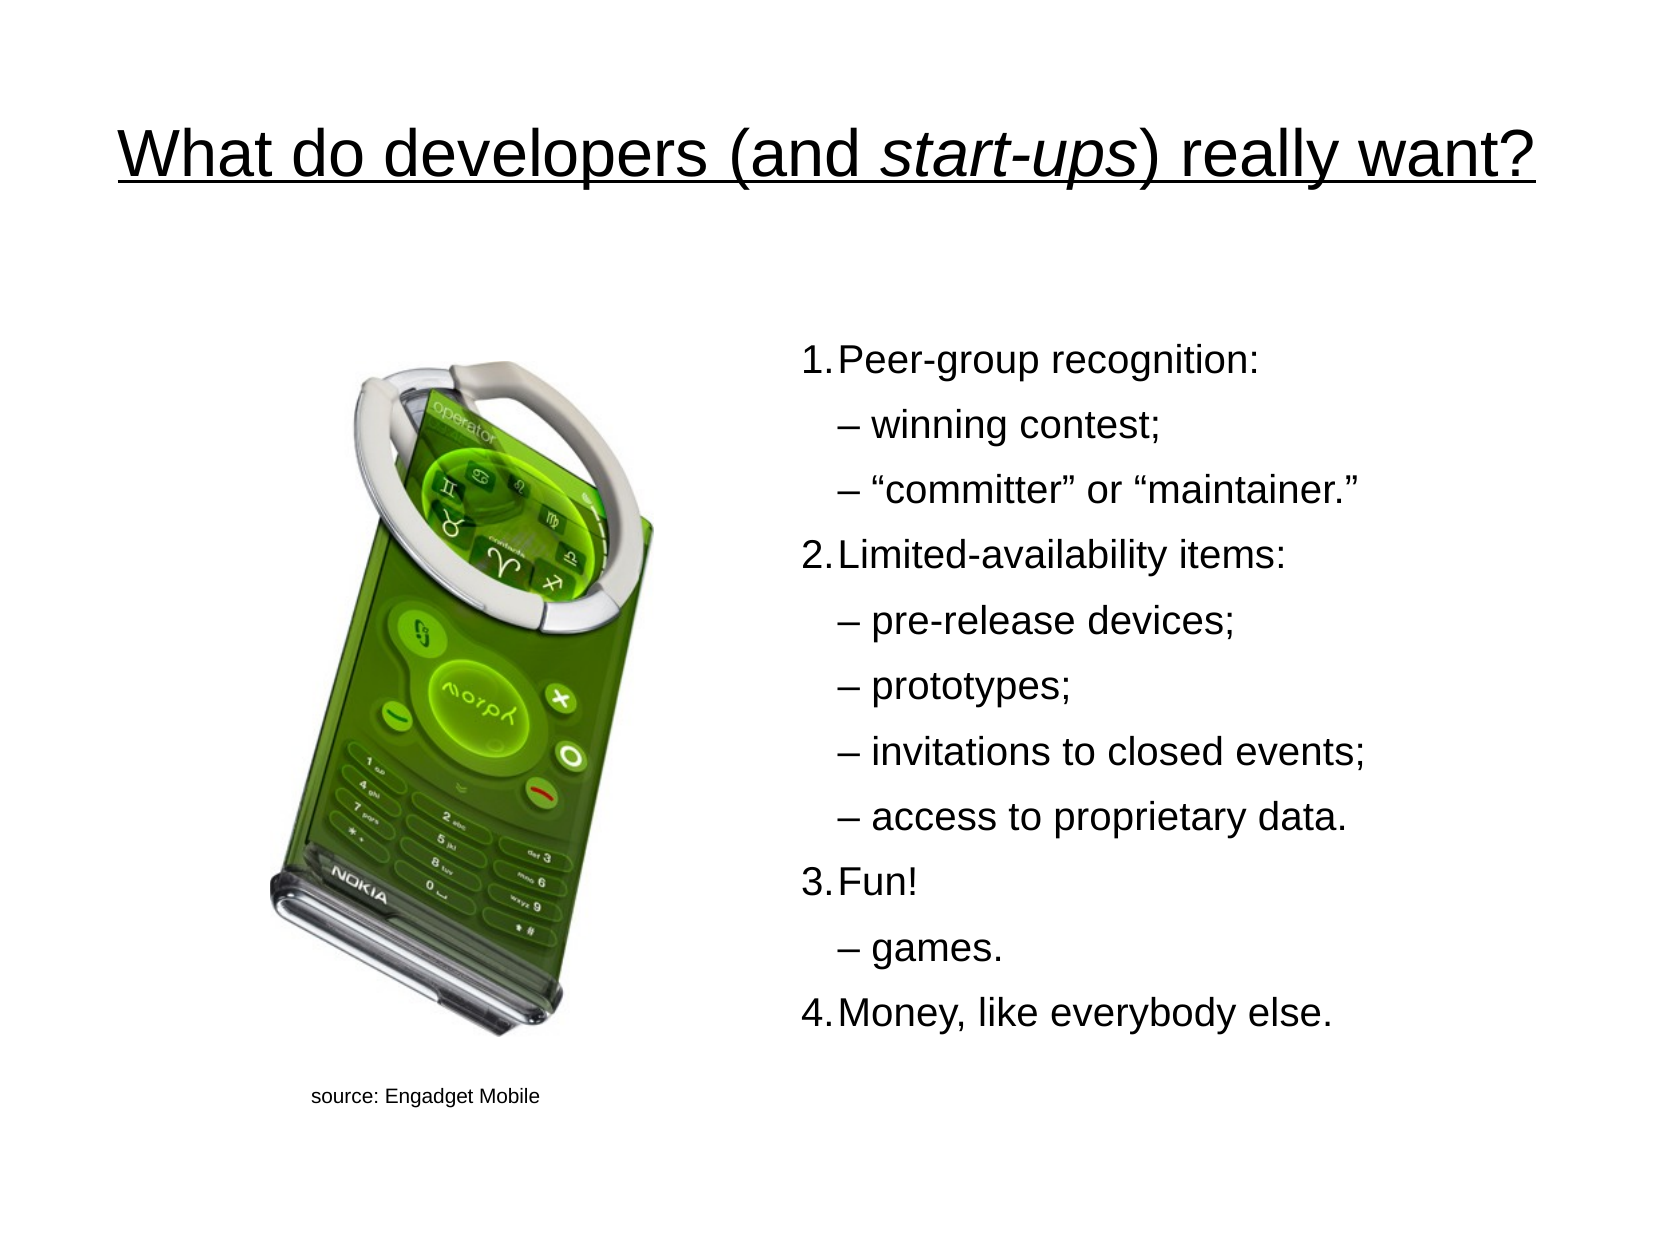

# What do developers (and start-ups) really want?
Peer-group recognition:
– winning contest;
– “committer” or “maintainer.”
Limited-availability items:
– pre-release devices;
– prototypes;
– invitations to closed events;
– access to proprietary data.
Fun!
– games.
Money, like everybody else.
source: Engadget Mobile